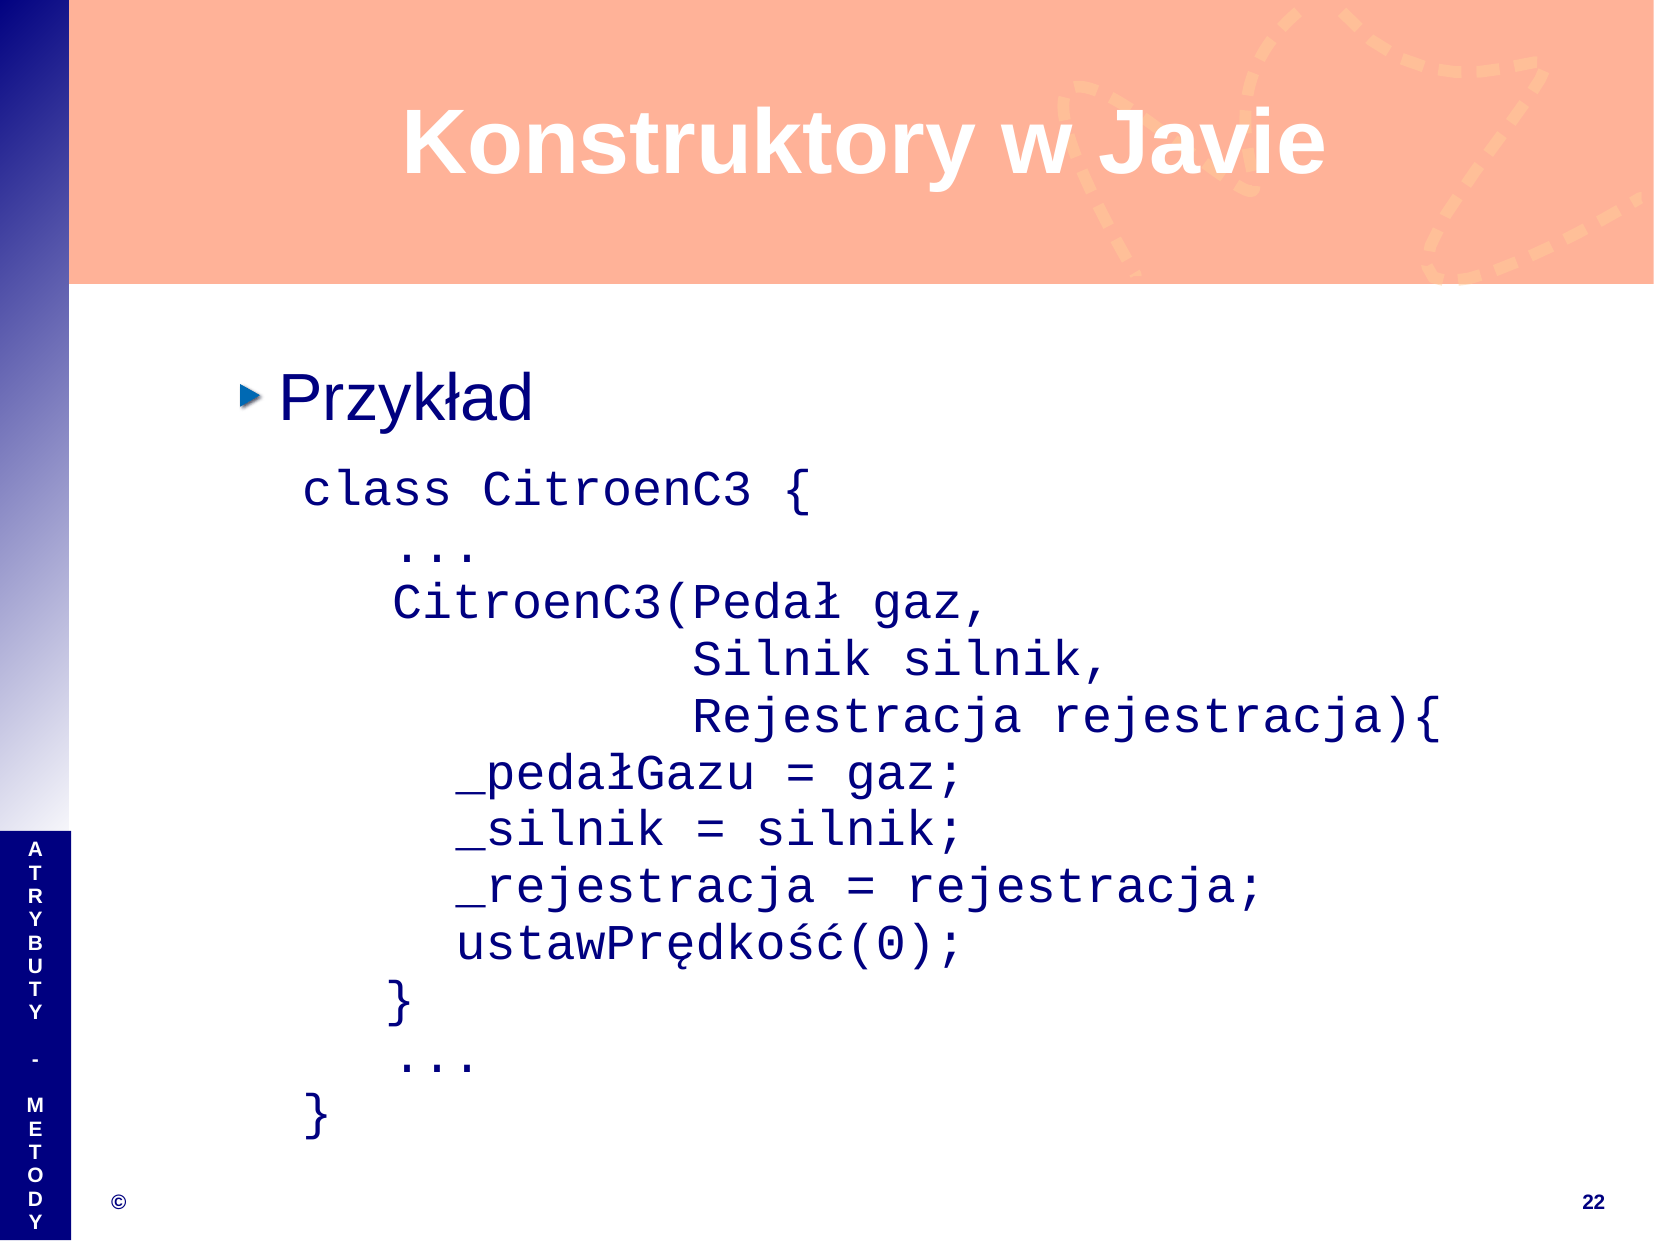

# Konstruktory w Javie
Przykład
class CitroenC3 {
 ...
 CitroenC3(Pedał gaz,
 Silnik silnik,
 Rejestracja rejestracja){
_pedałGazu = gaz;
_silnik = silnik;
_rejestracja = rejestracja;
ustawPrędkość(0);
}
 ...
}
A
T
R
Y
B
U
T
Y
-
M
E
T
O
D
Y